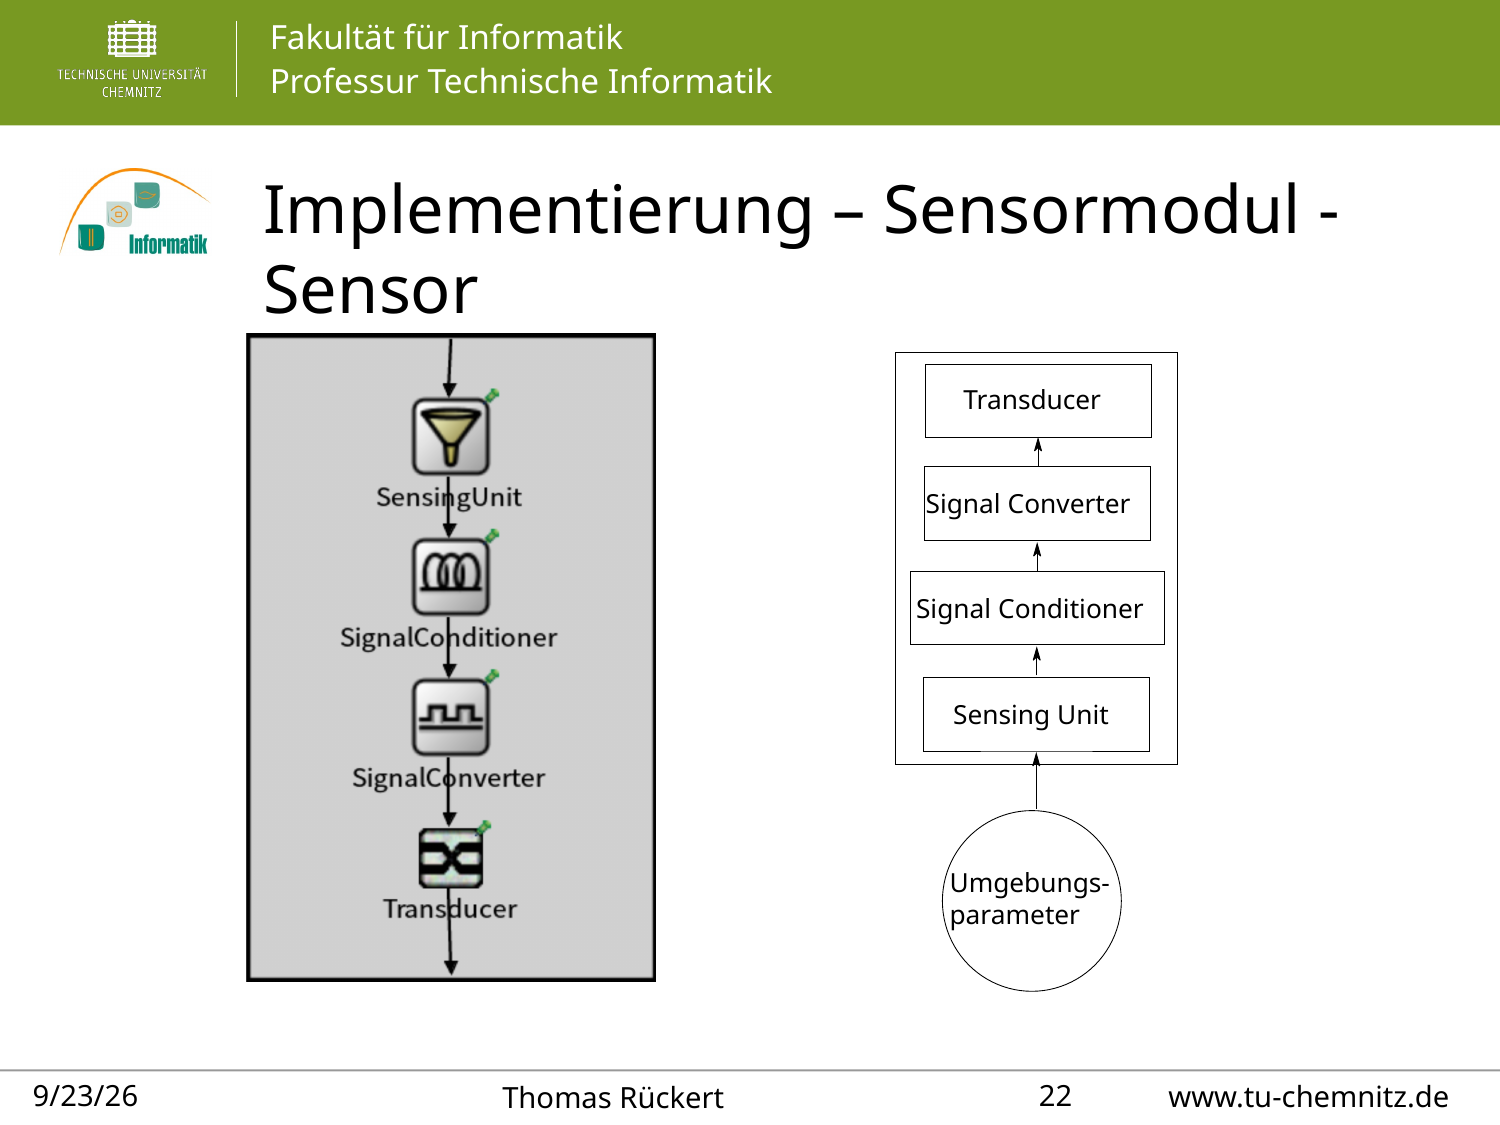

# Implementierung – Sensormodul - Sensor
Thomas Rückert